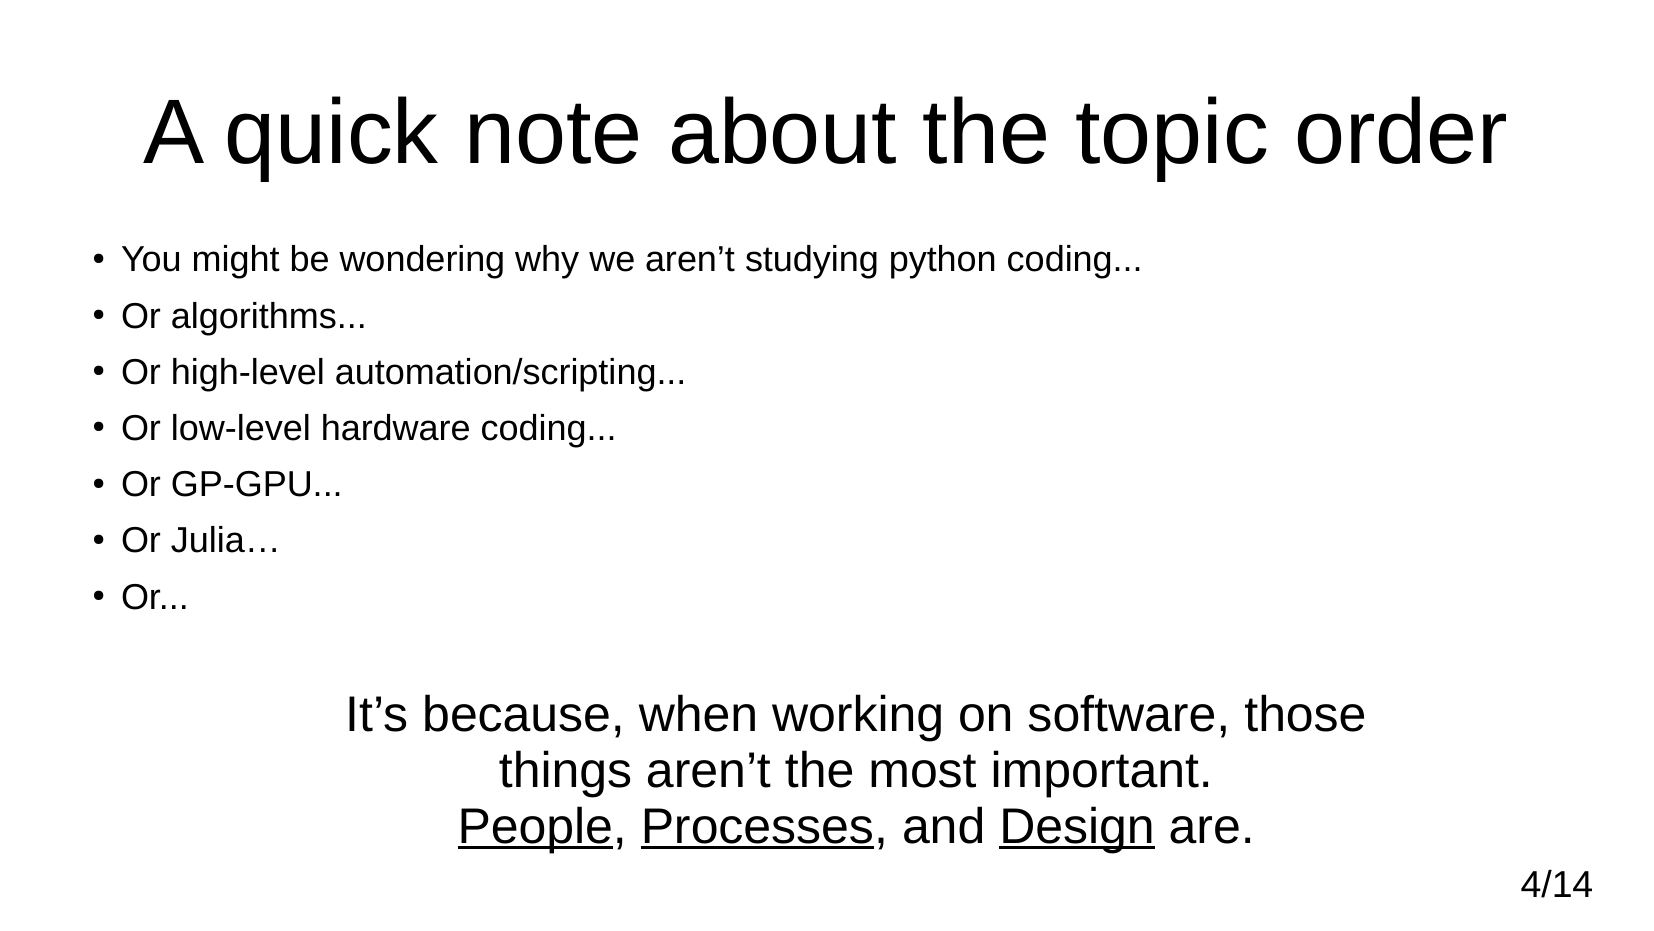

# A quick note about the topic order
You might be wondering why we aren’t studying python coding...
Or algorithms...
Or high-level automation/scripting...
Or low-level hardware coding...
Or GP-GPU...
Or Julia…
Or...
It’s because, when working on software, those things aren’t the most important.
People, Processes, and Design are.